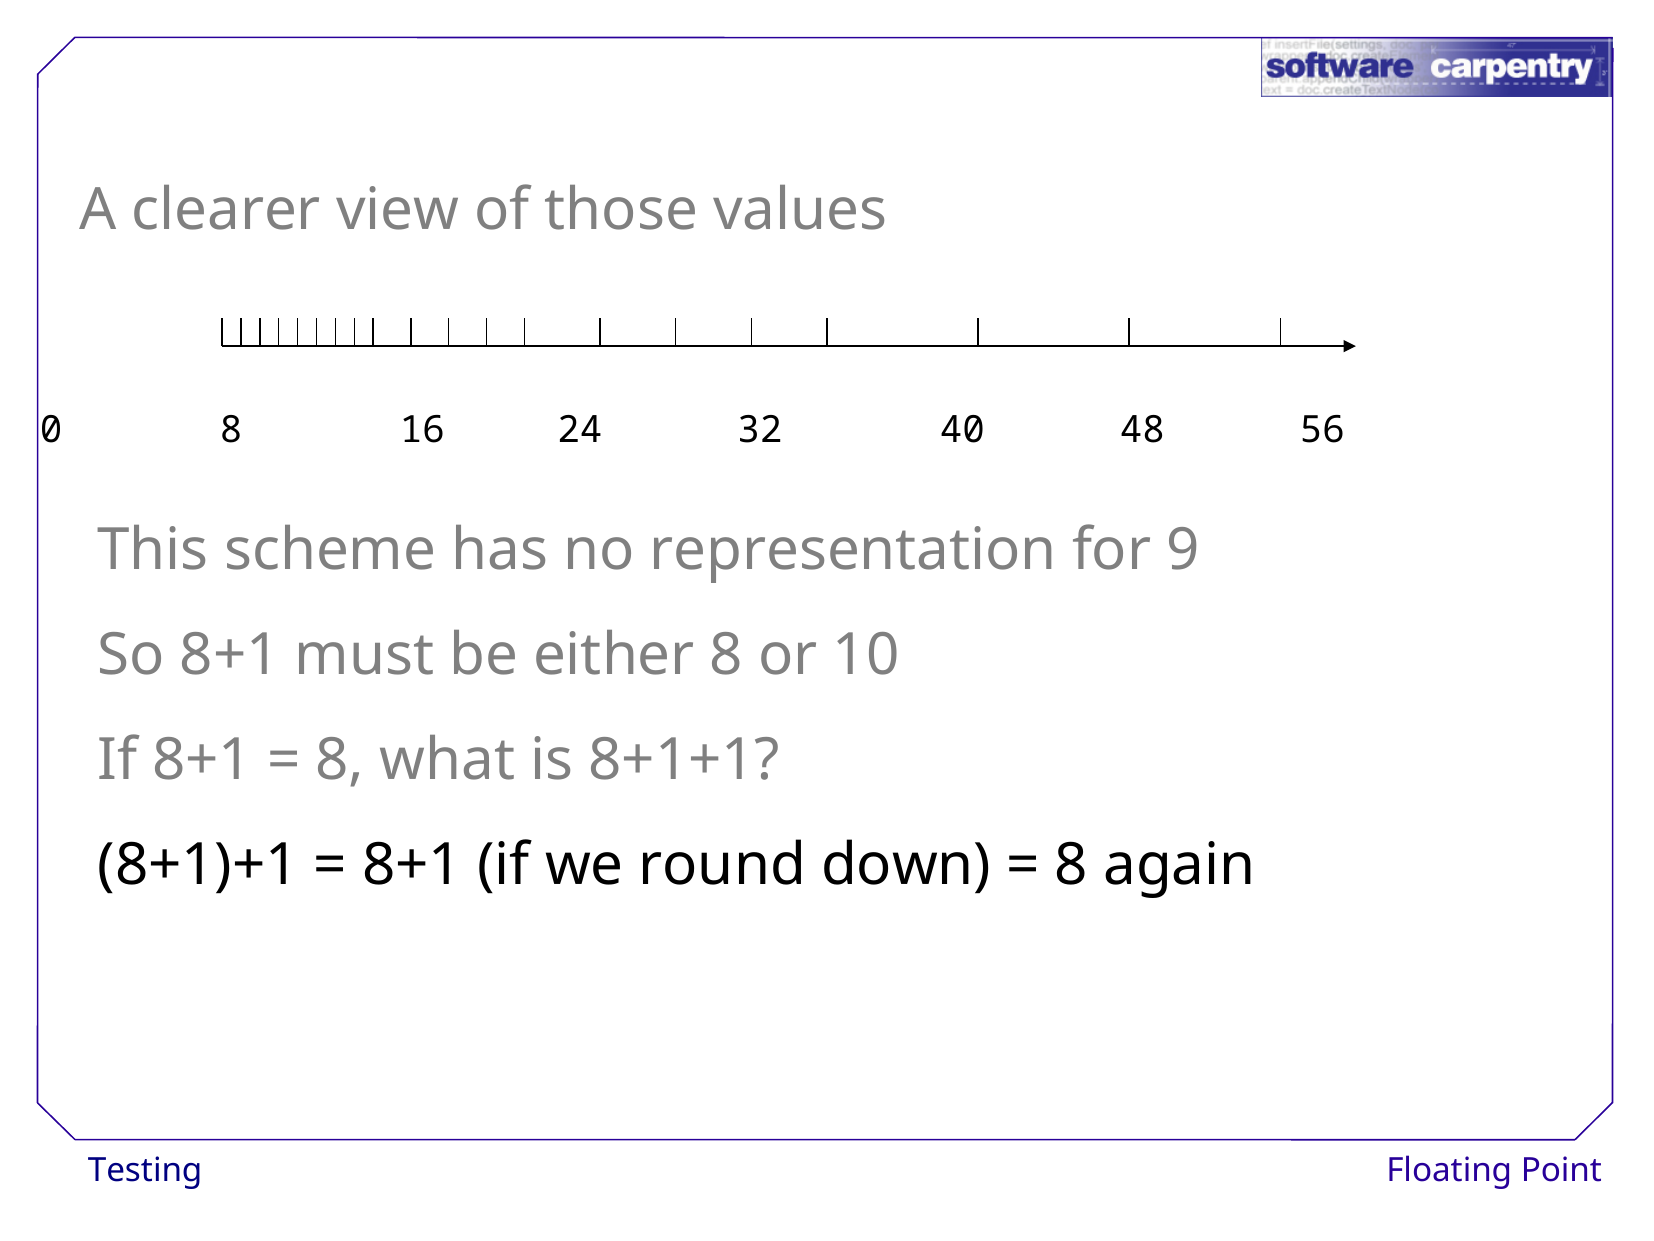

A clearer view of those values
0 8 16 24 32 40 48 56
This scheme has no representation for 9
So 8+1 must be either 8 or 10
If 8+1 = 8, what is 8+1+1?
(8+1)+1 = 8+1 (if we round down) = 8 again